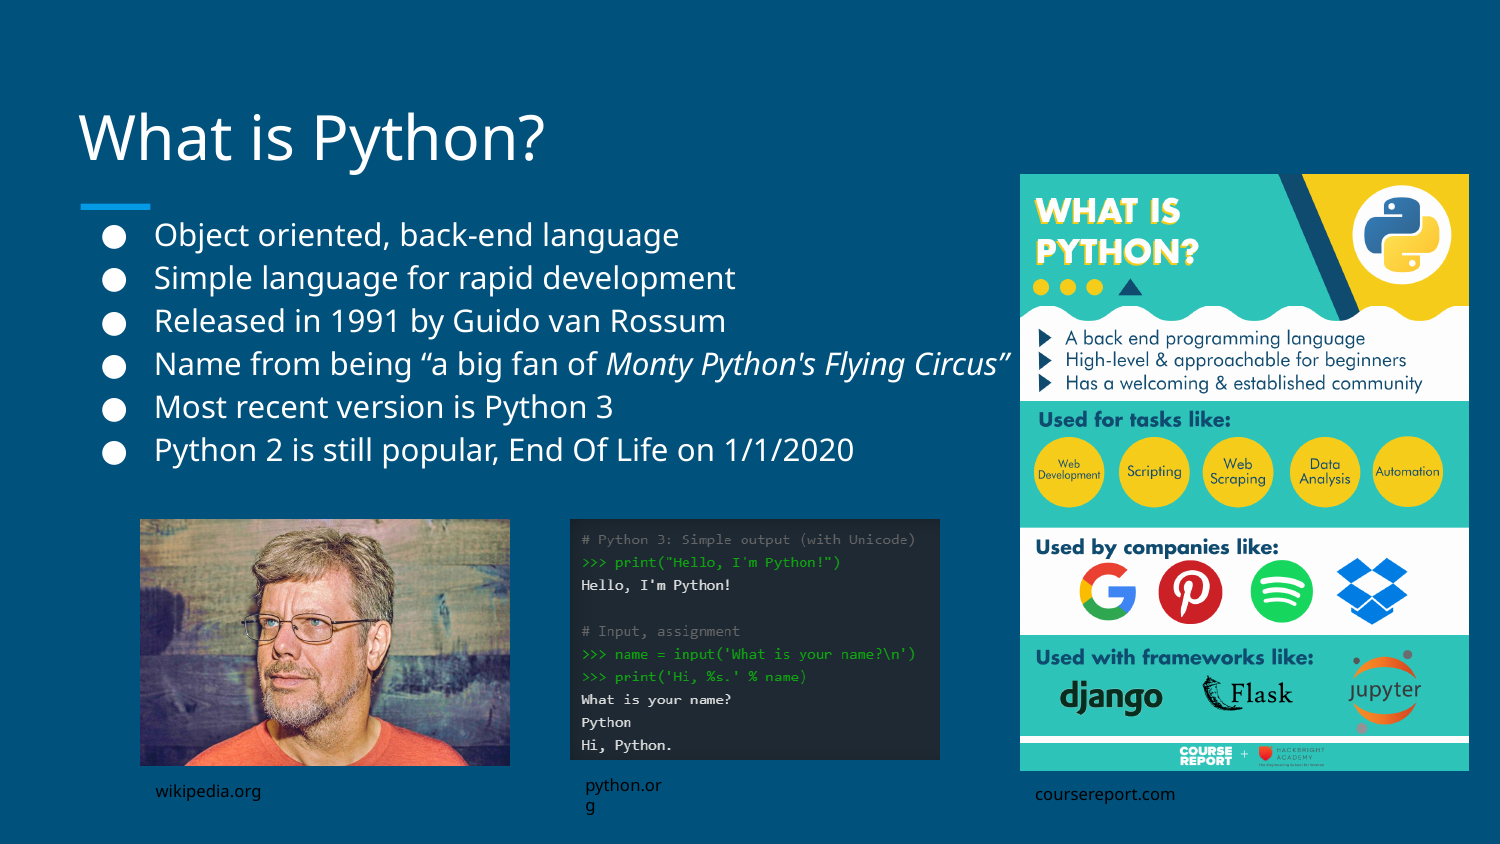

# What is Python?
Object oriented, back-end language
Simple language for rapid development
Released in 1991 by Guido van Rossum
Name from being “a big fan of Monty Python's Flying Circus”
Most recent version is Python 3
Python 2 is still popular, End Of Life on 1/1/2020
python.org
wikipedia.org
coursereport.com